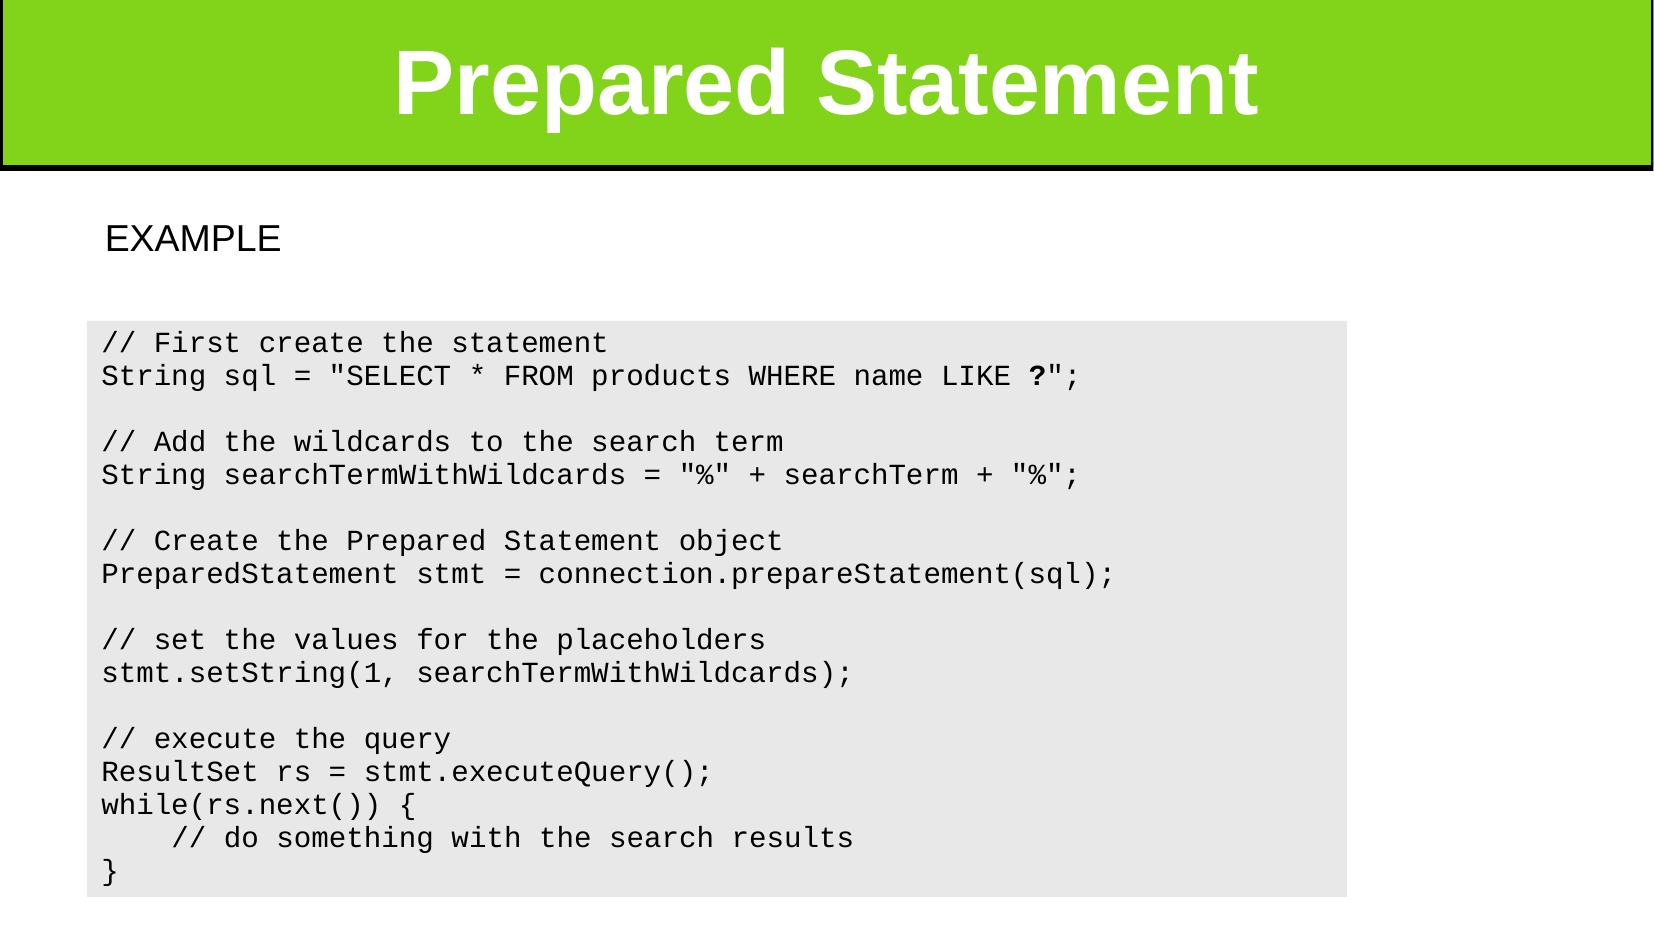

# Prepared Statement
EXAMPLE
// First create the statement
String sql = "SELECT * FROM products WHERE name LIKE ?";
// Add the wildcards to the search term
String searchTermWithWildcards = "%" + searchTerm + "%";
// Create the Prepared Statement object
PreparedStatement stmt = connection.prepareStatement(sql);
// set the values for the placeholders
stmt.setString(1, searchTermWithWildcards);
// execute the query
ResultSet rs = stmt.executeQuery();
while(rs.next()) {
 // do something with the search results
}